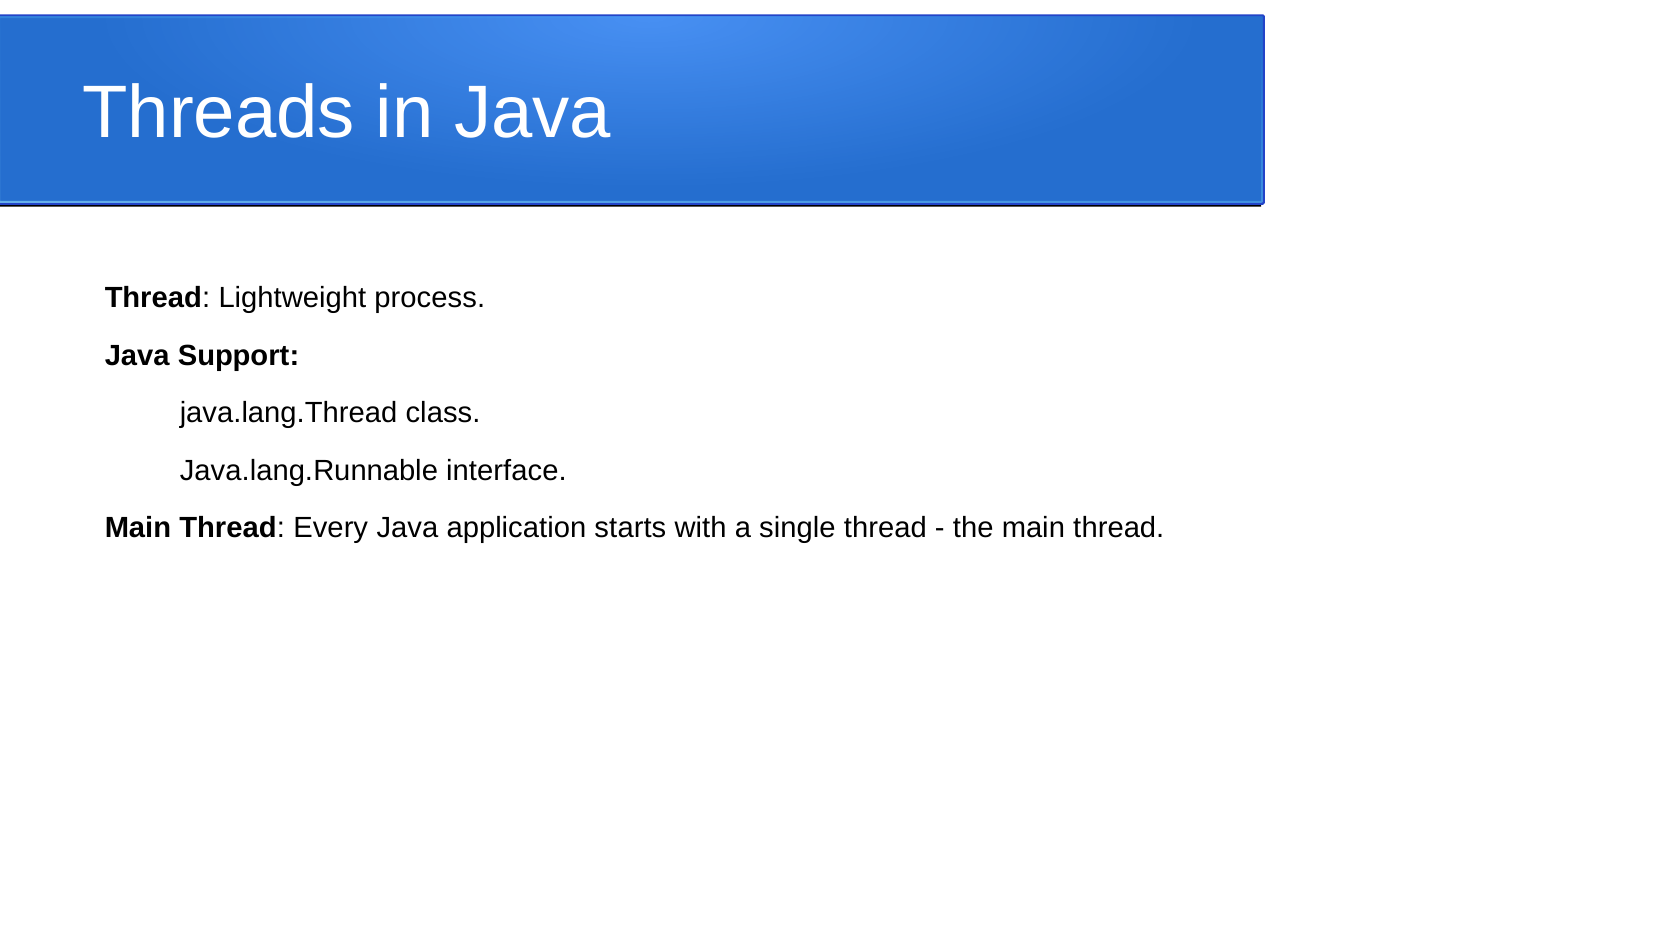

# Threads in Java
Thread: Lightweight process.
Java Support:
	java.lang.Thread class.
	Java.lang.Runnable interface.
Main Thread: Every Java application starts with a single thread - the main thread.